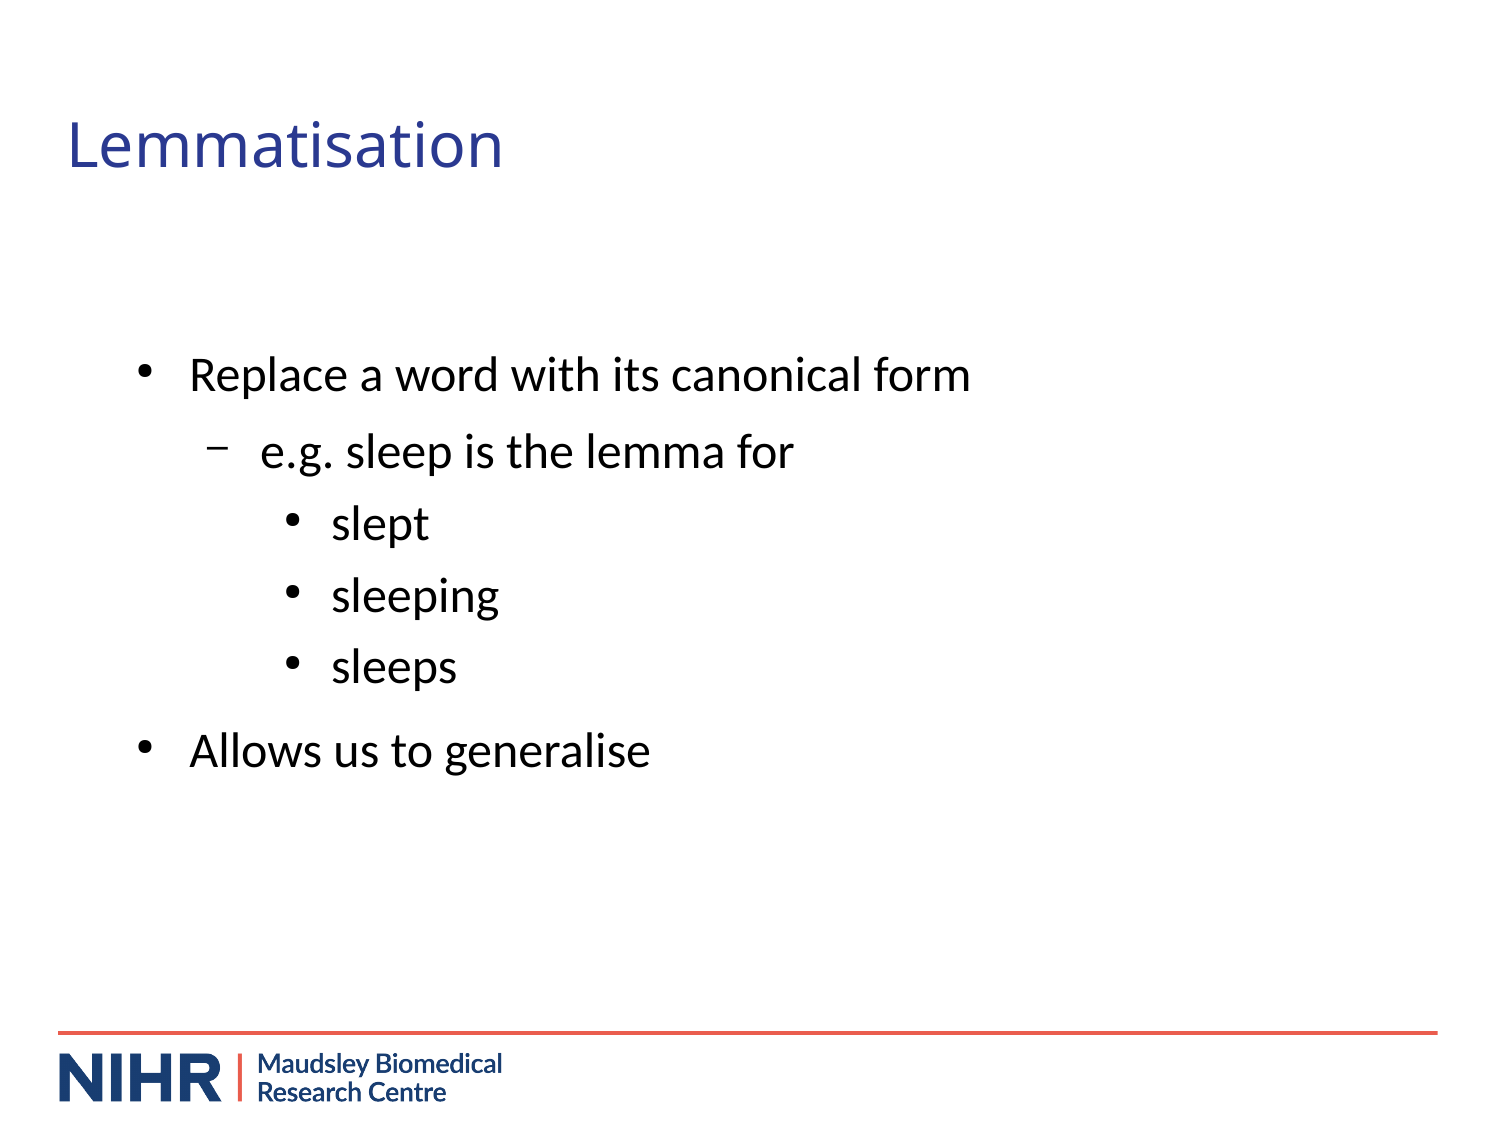

Lemmatisation
# Replace a word with its canonical form
e.g. sleep is the lemma for
slept
sleeping
sleeps
Allows us to generalise